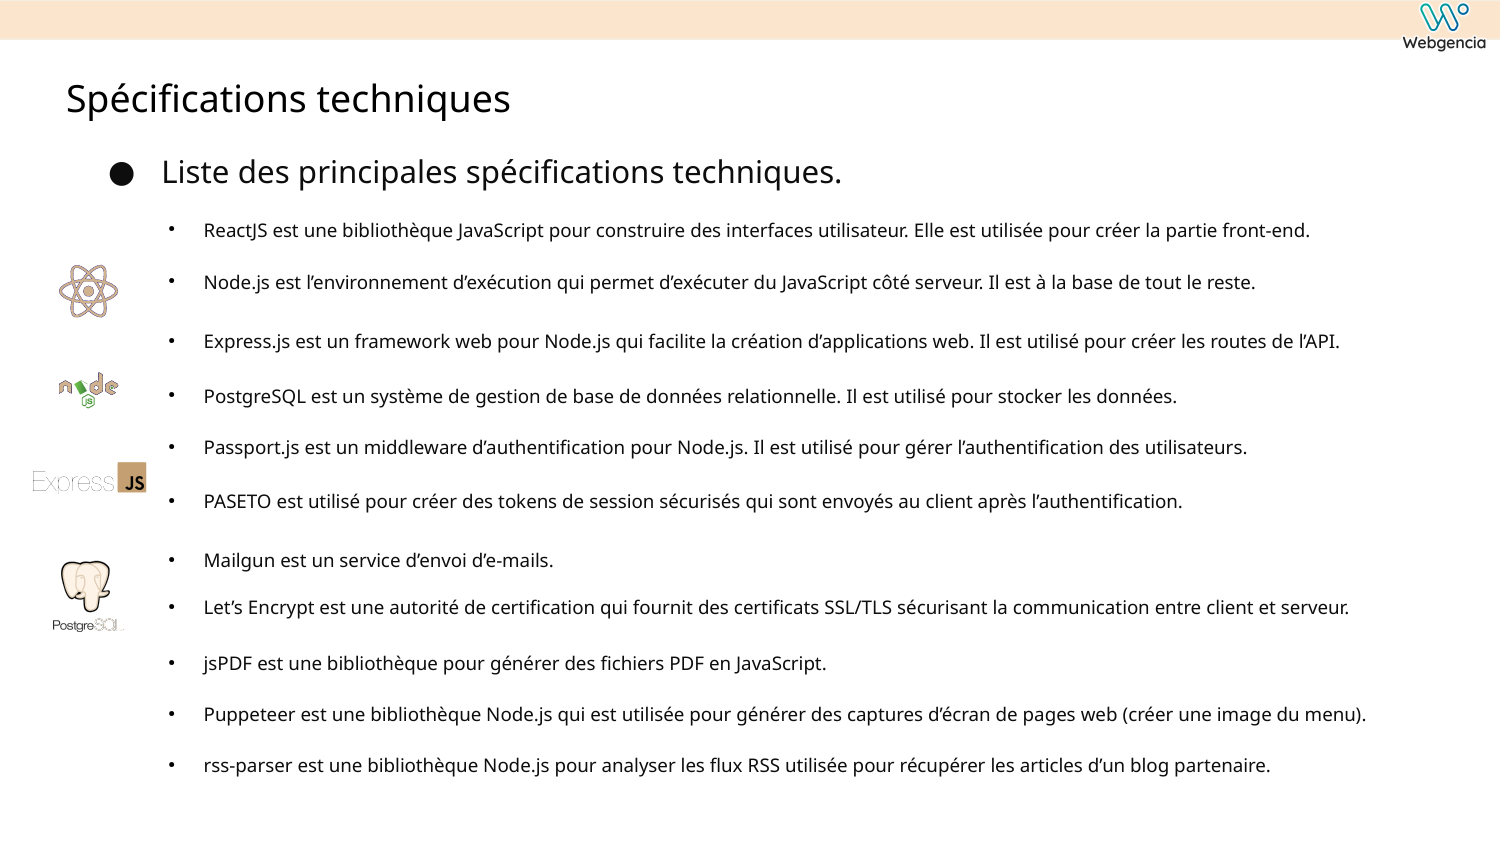

Présentation de l’usage du no-code
# Spécifications techniques
Liste des principales spécifications techniques.
ReactJS est une bibliothèque JavaScript pour construire des interfaces utilisateur. Elle est utilisée pour créer la partie front-end.
Node.js est l’environnement d’exécution qui permet d’exécuter du JavaScript côté serveur. Il est à la base de tout le reste.
Express.js est un framework web pour Node.js qui facilite la création d’applications web. Il est utilisé pour créer les routes de l’API.
PostgreSQL est un système de gestion de base de données relationnelle. Il est utilisé pour stocker les données.
Passport.js est un middleware d’authentification pour Node.js. Il est utilisé pour gérer l’authentification des utilisateurs.
PASETO est utilisé pour créer des tokens de session sécurisés qui sont envoyés au client après l’authentification.
Mailgun est un service d’envoi d’e-mails.
Let’s Encrypt est une autorité de certification qui fournit des certificats SSL/TLS sécurisant la communication entre client et serveur.
jsPDF est une bibliothèque pour générer des fichiers PDF en JavaScript.
Puppeteer est une bibliothèque Node.js qui est utilisée pour générer des captures d’écran de pages web (créer une image du menu).
rss-parser est une bibliothèque Node.js pour analyser les flux RSS utilisée pour récupérer les articles d’un blog partenaire.